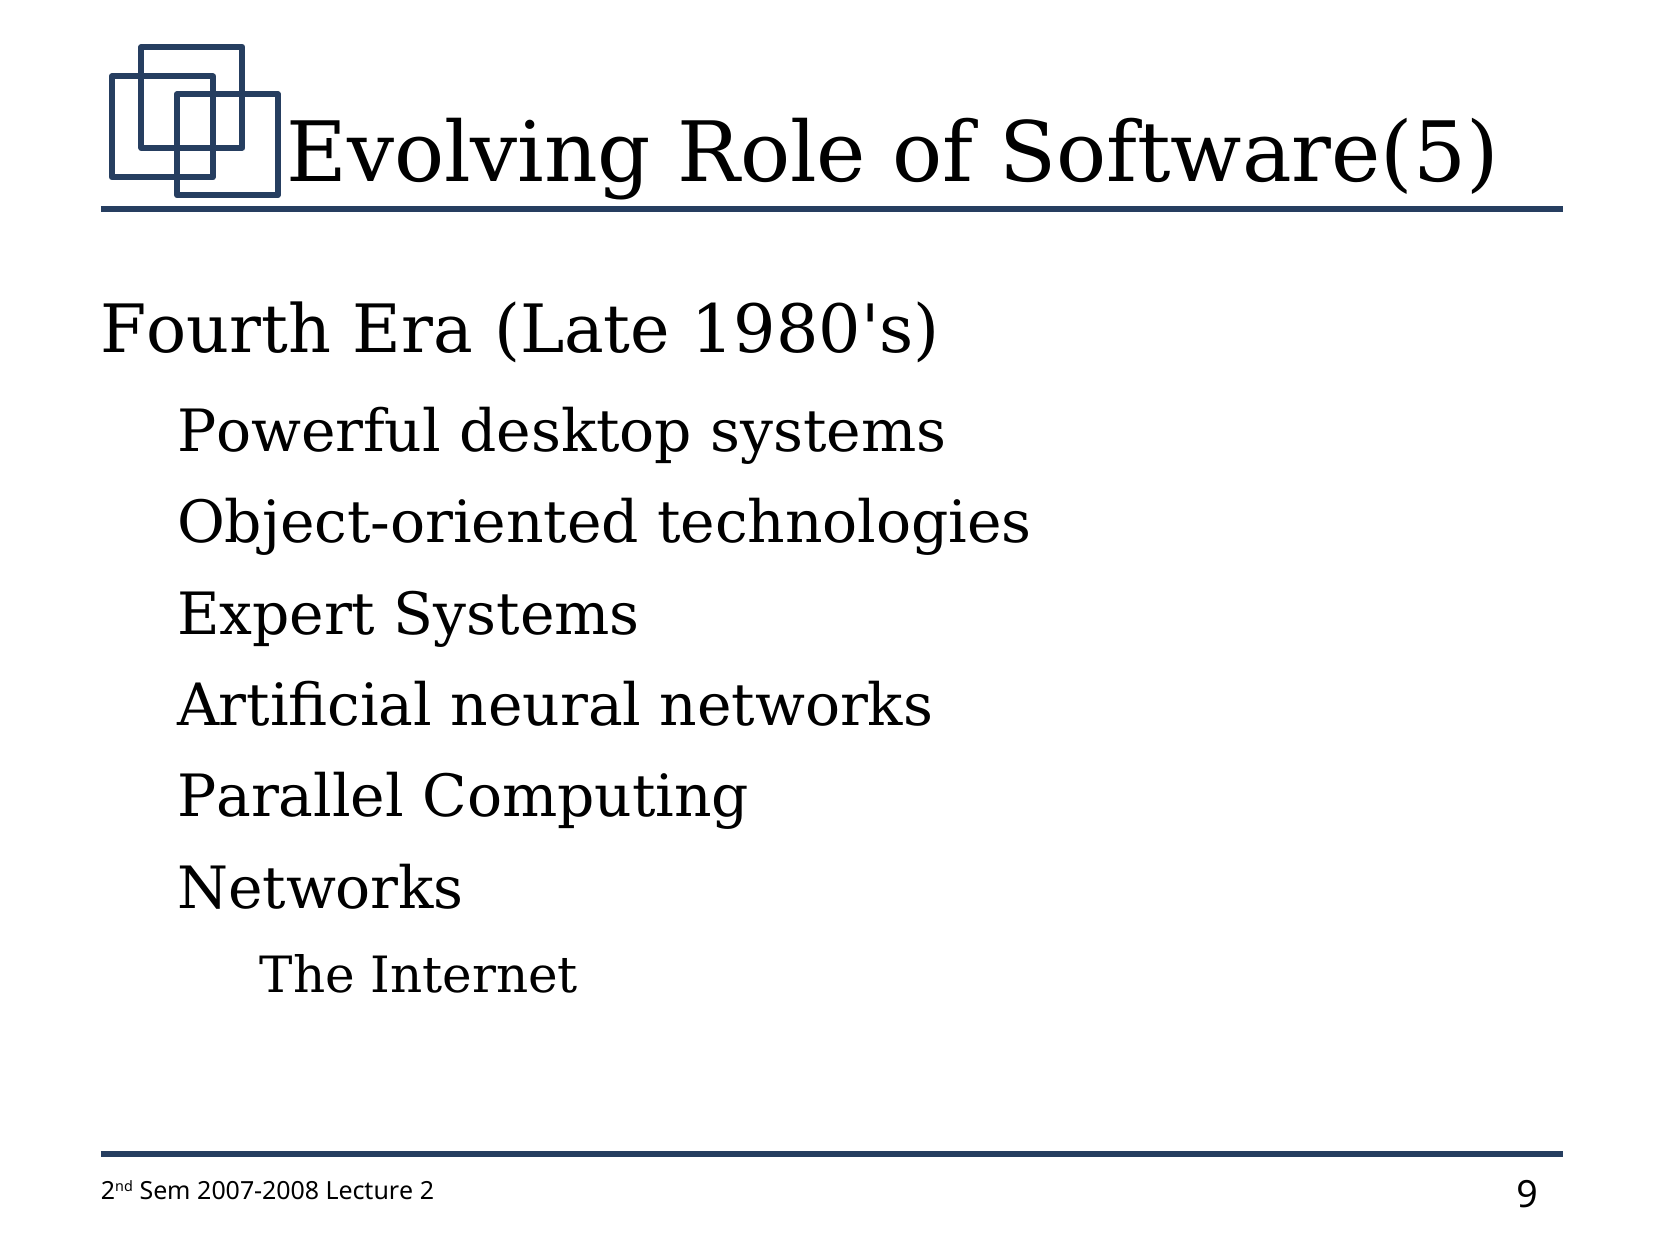

# Evolving Role of Software(5)
Fourth Era (Late 1980's)
Powerful desktop systems
Object-oriented technologies
Expert Systems
Artificial neural networks
Parallel Computing
Networks
The Internet